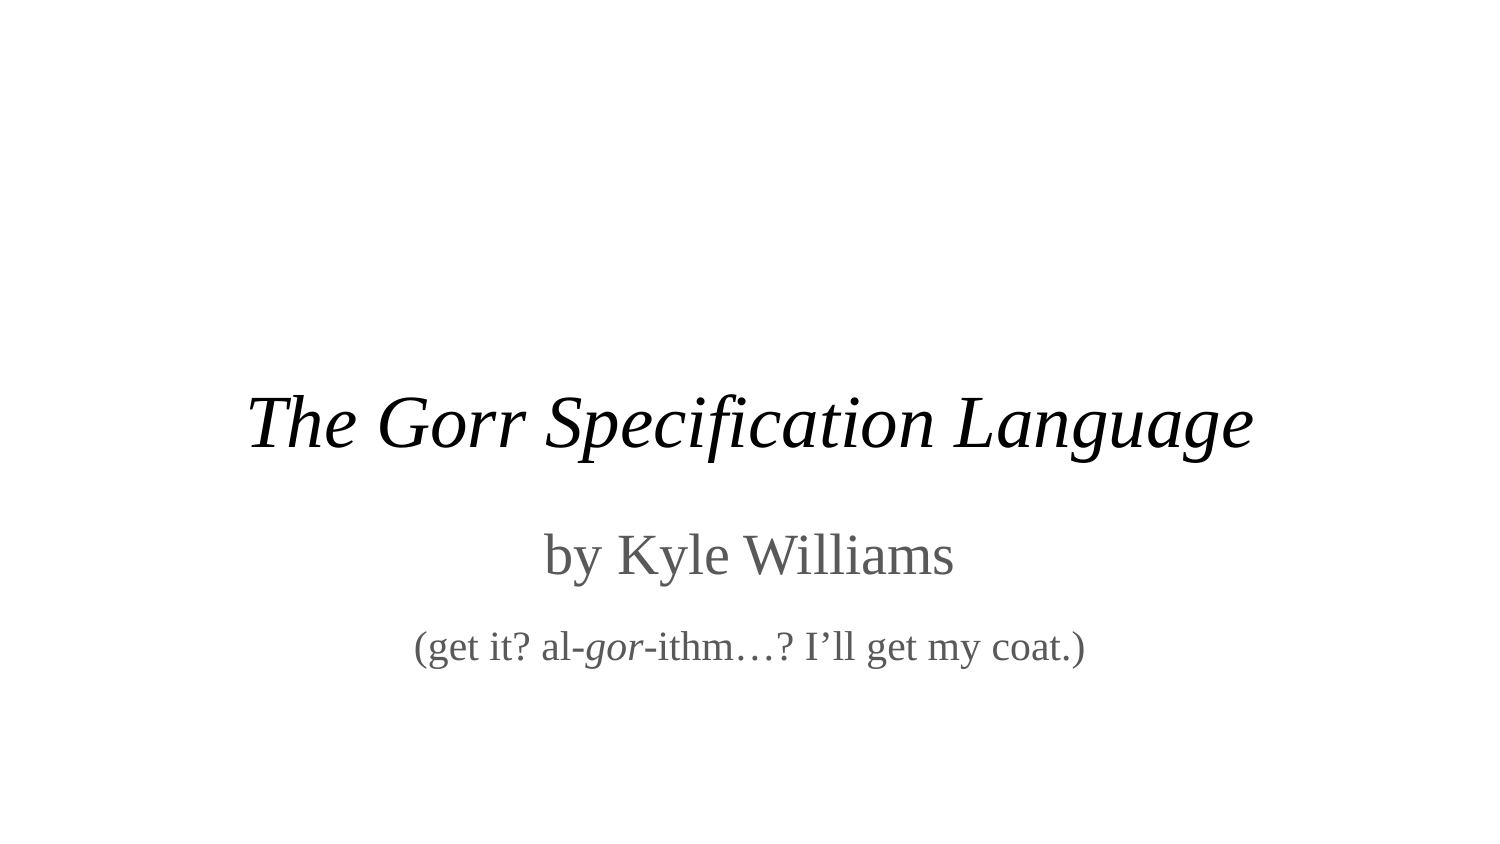

# The Gorr Specification Language
by Kyle Williams
(get it? al-gor-ithm…? I’ll get my coat.)